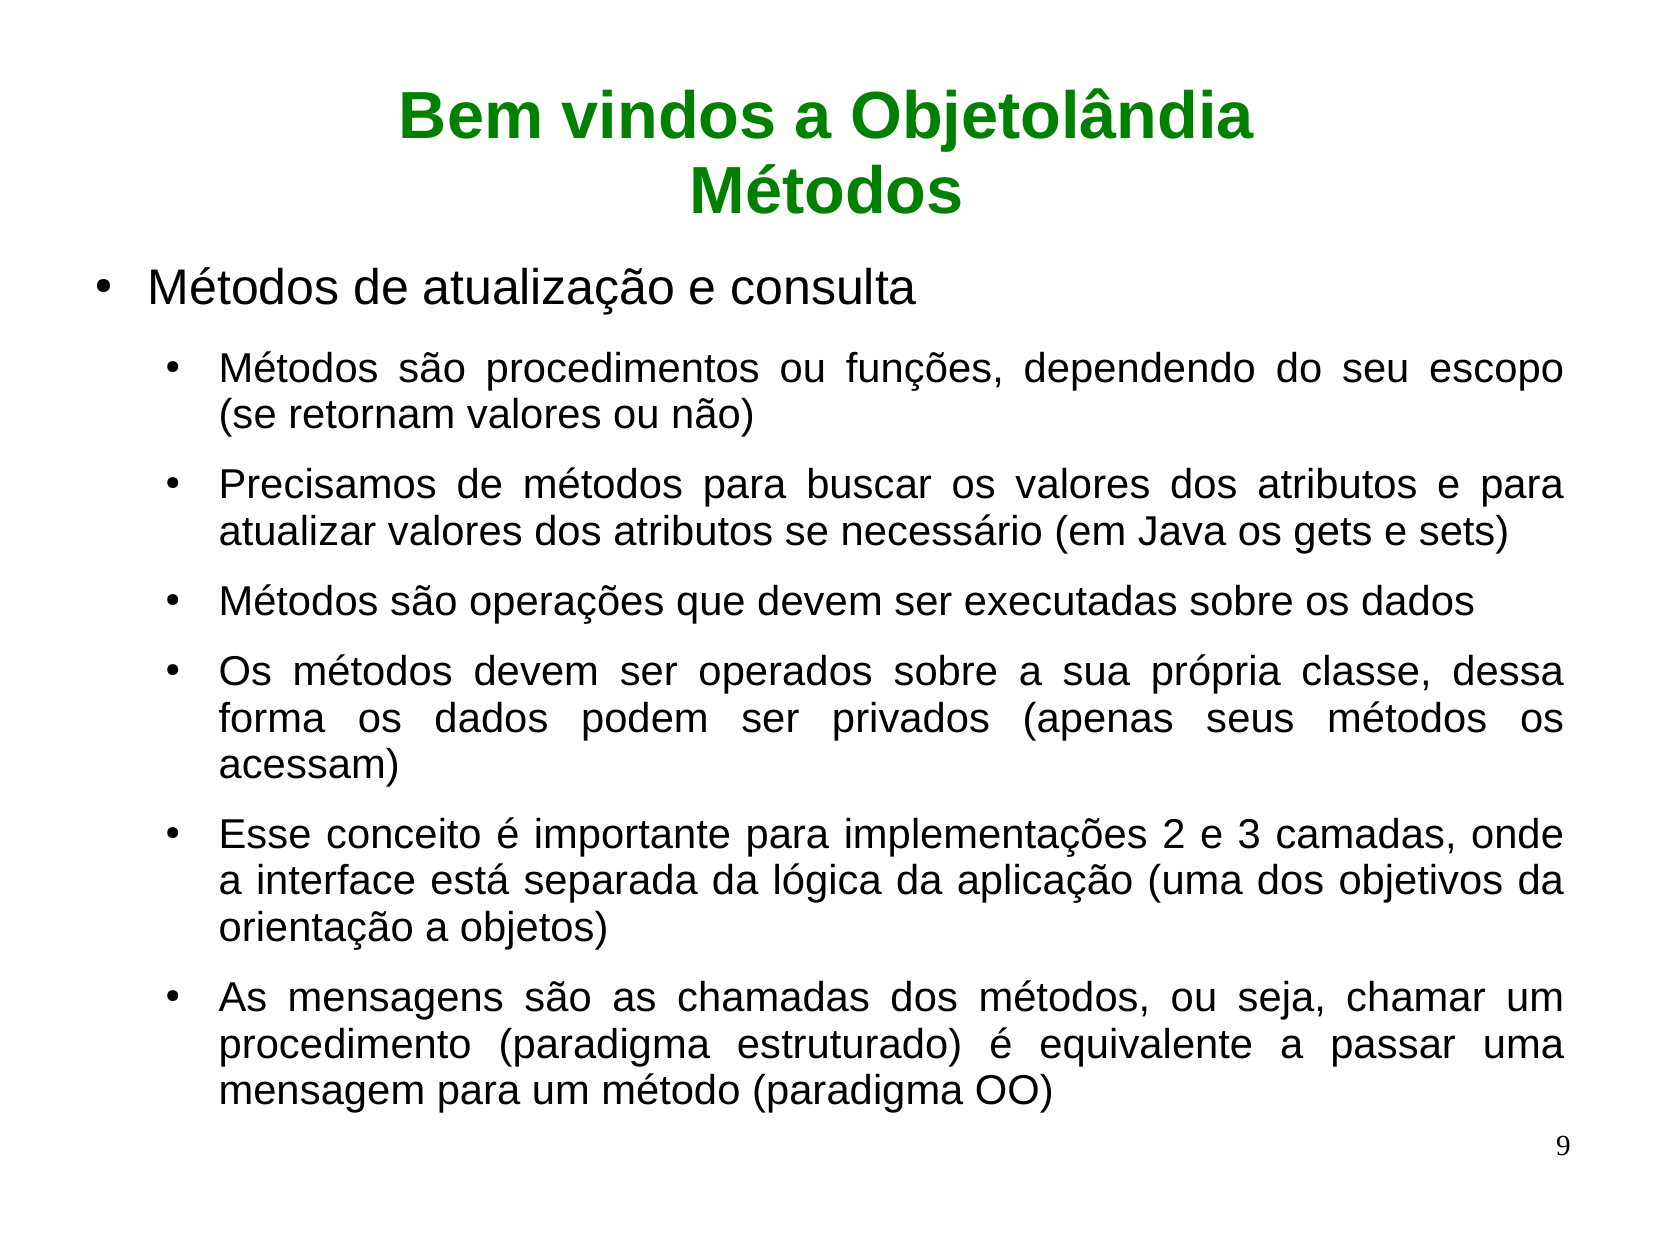

# Bem vindos a Objetolândia Métodos
Métodos de atualização e consulta
Métodos são procedimentos ou funções, dependendo do seu escopo (se retornam valores ou não)
Precisamos de métodos para buscar os valores dos atributos e para atualizar valores dos atributos se necessário (em Java os gets e sets)
Métodos são operações que devem ser executadas sobre os dados
Os métodos devem ser operados sobre a sua própria classe, dessa forma os dados podem ser privados (apenas seus métodos os acessam)
Esse conceito é importante para implementações 2 e 3 camadas, onde a interface está separada da lógica da aplicação (uma dos objetivos da orientação a objetos)
As mensagens são as chamadas dos métodos, ou seja, chamar um procedimento (paradigma estruturado) é equivalente a passar uma mensagem para um método (paradigma OO)
9